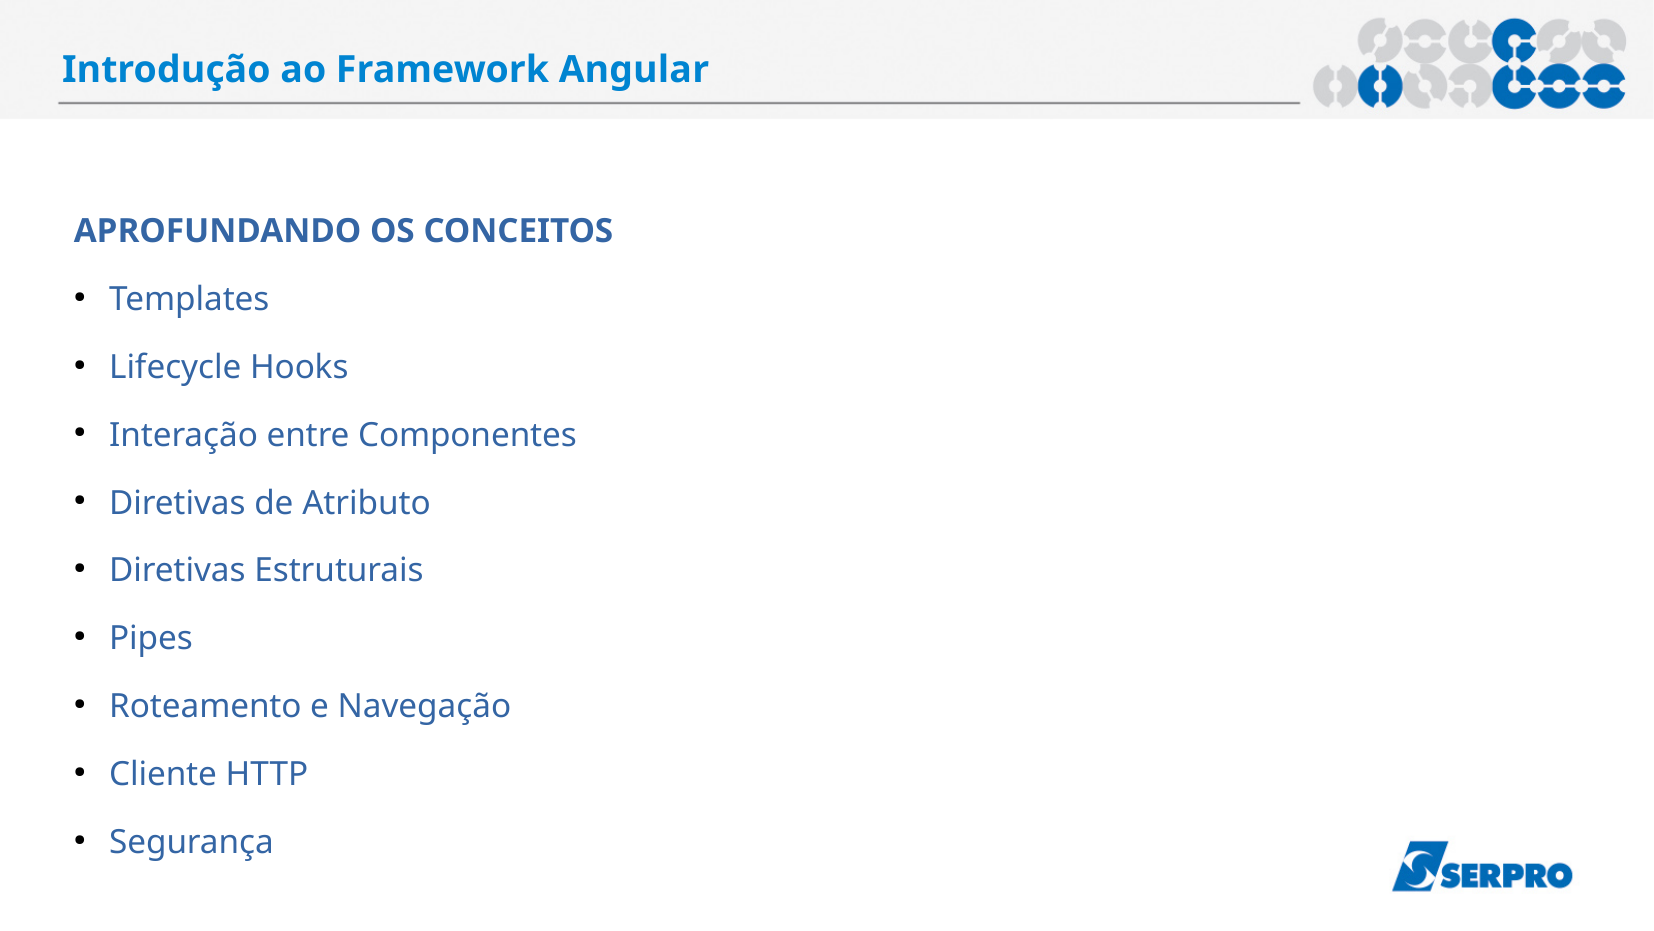

Introdução ao Framework Angular
APROFUNDANDO OS CONCEITOS
Templates
Lifecycle Hooks
Interação entre Componentes
Diretivas de Atributo
Diretivas Estruturais
Pipes
Roteamento e Navegação
Cliente HTTP
Segurança